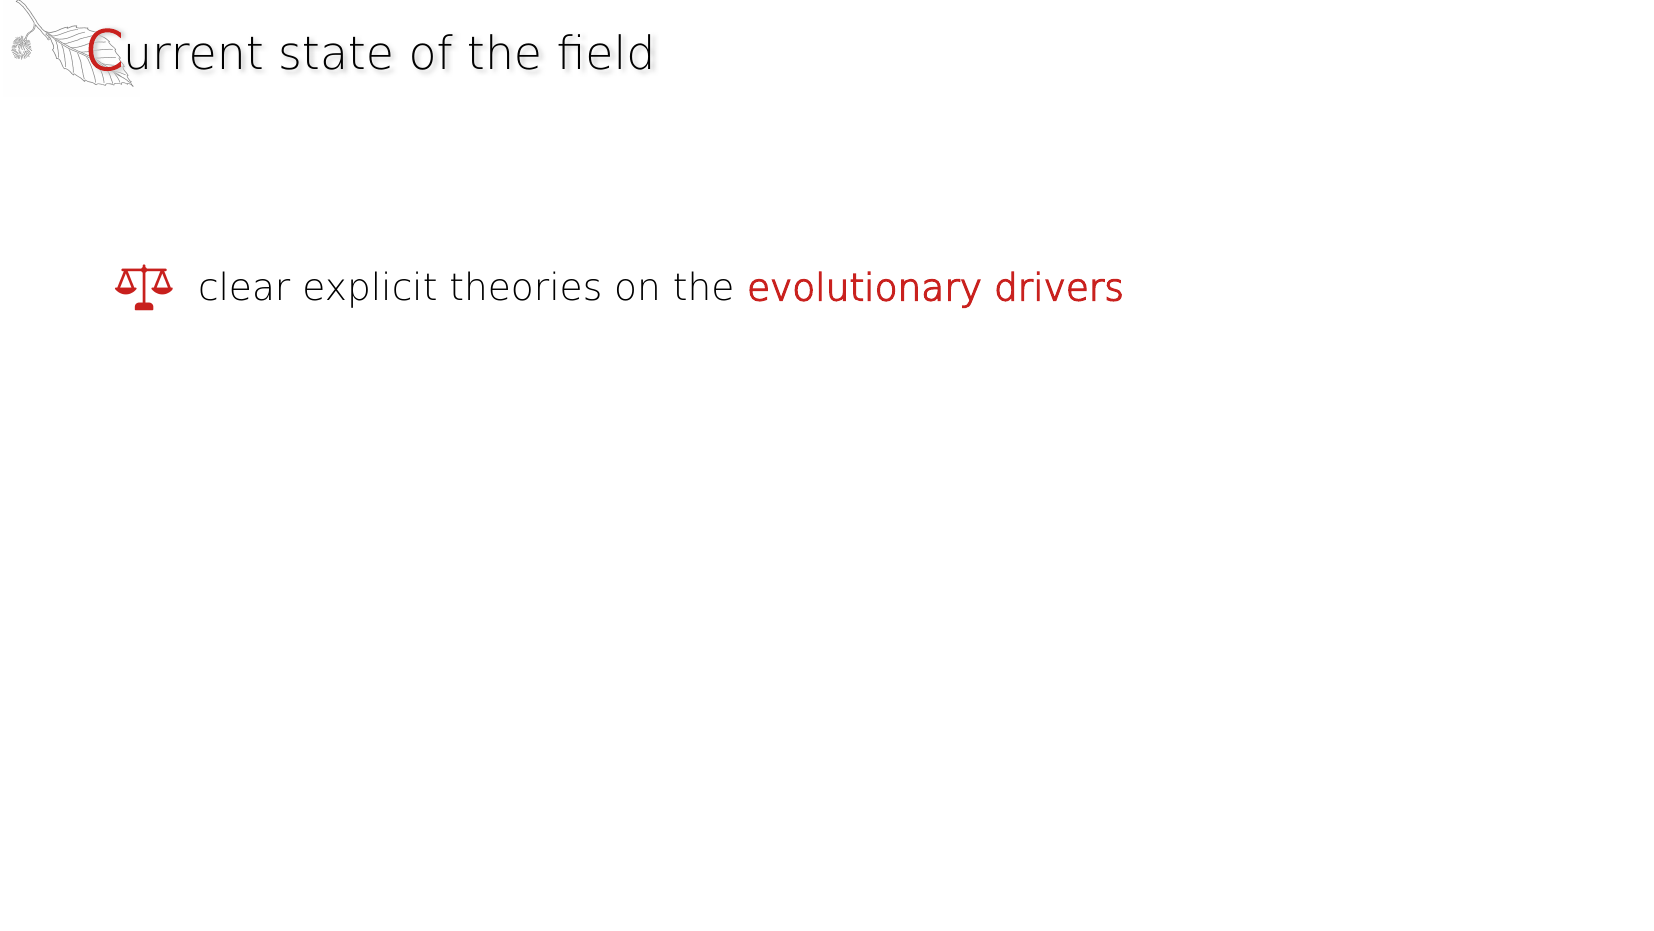

Current state of the field
clear explicit theories on the evolutionary drivers